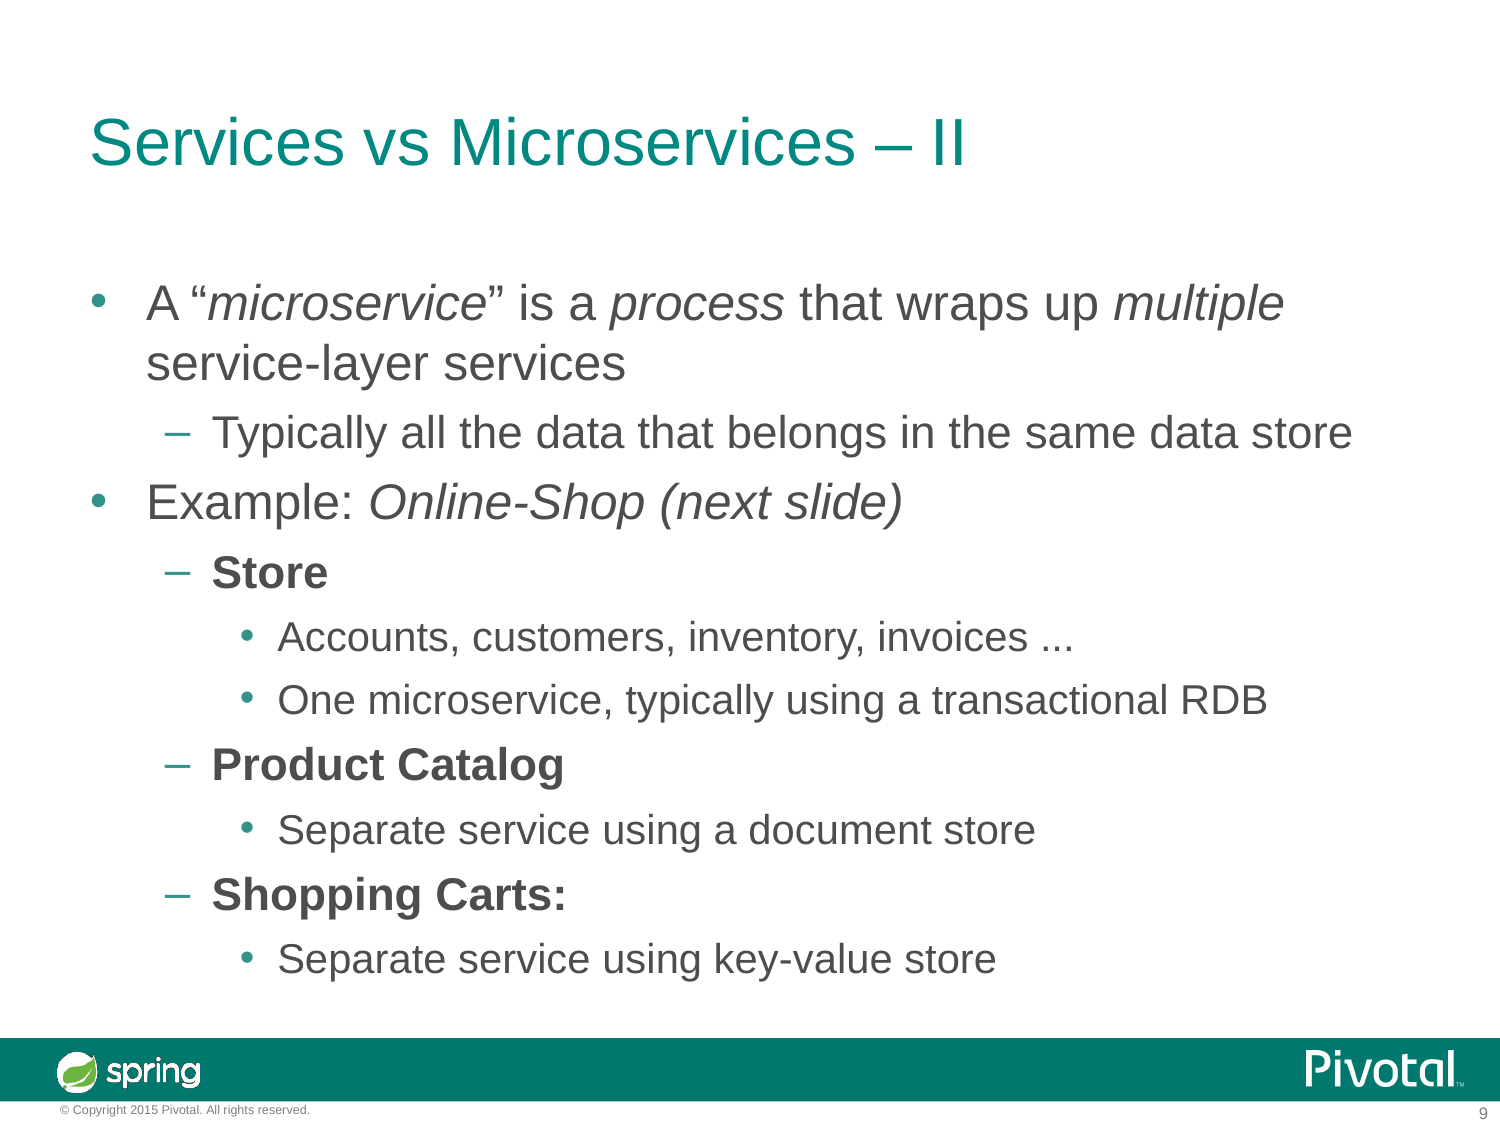

# Services vs Microservices – II
A “microservice” is a process that wraps up multiple service-layer services
Typically all the data that belongs in the same data store
Example: Online-Shop (next slide)
Store
Accounts, customers, inventory, invoices ...
One microservice, typically using a transactional RDB
Product Catalog
Separate service using a document store
Shopping Carts:
Separate service using key-value store